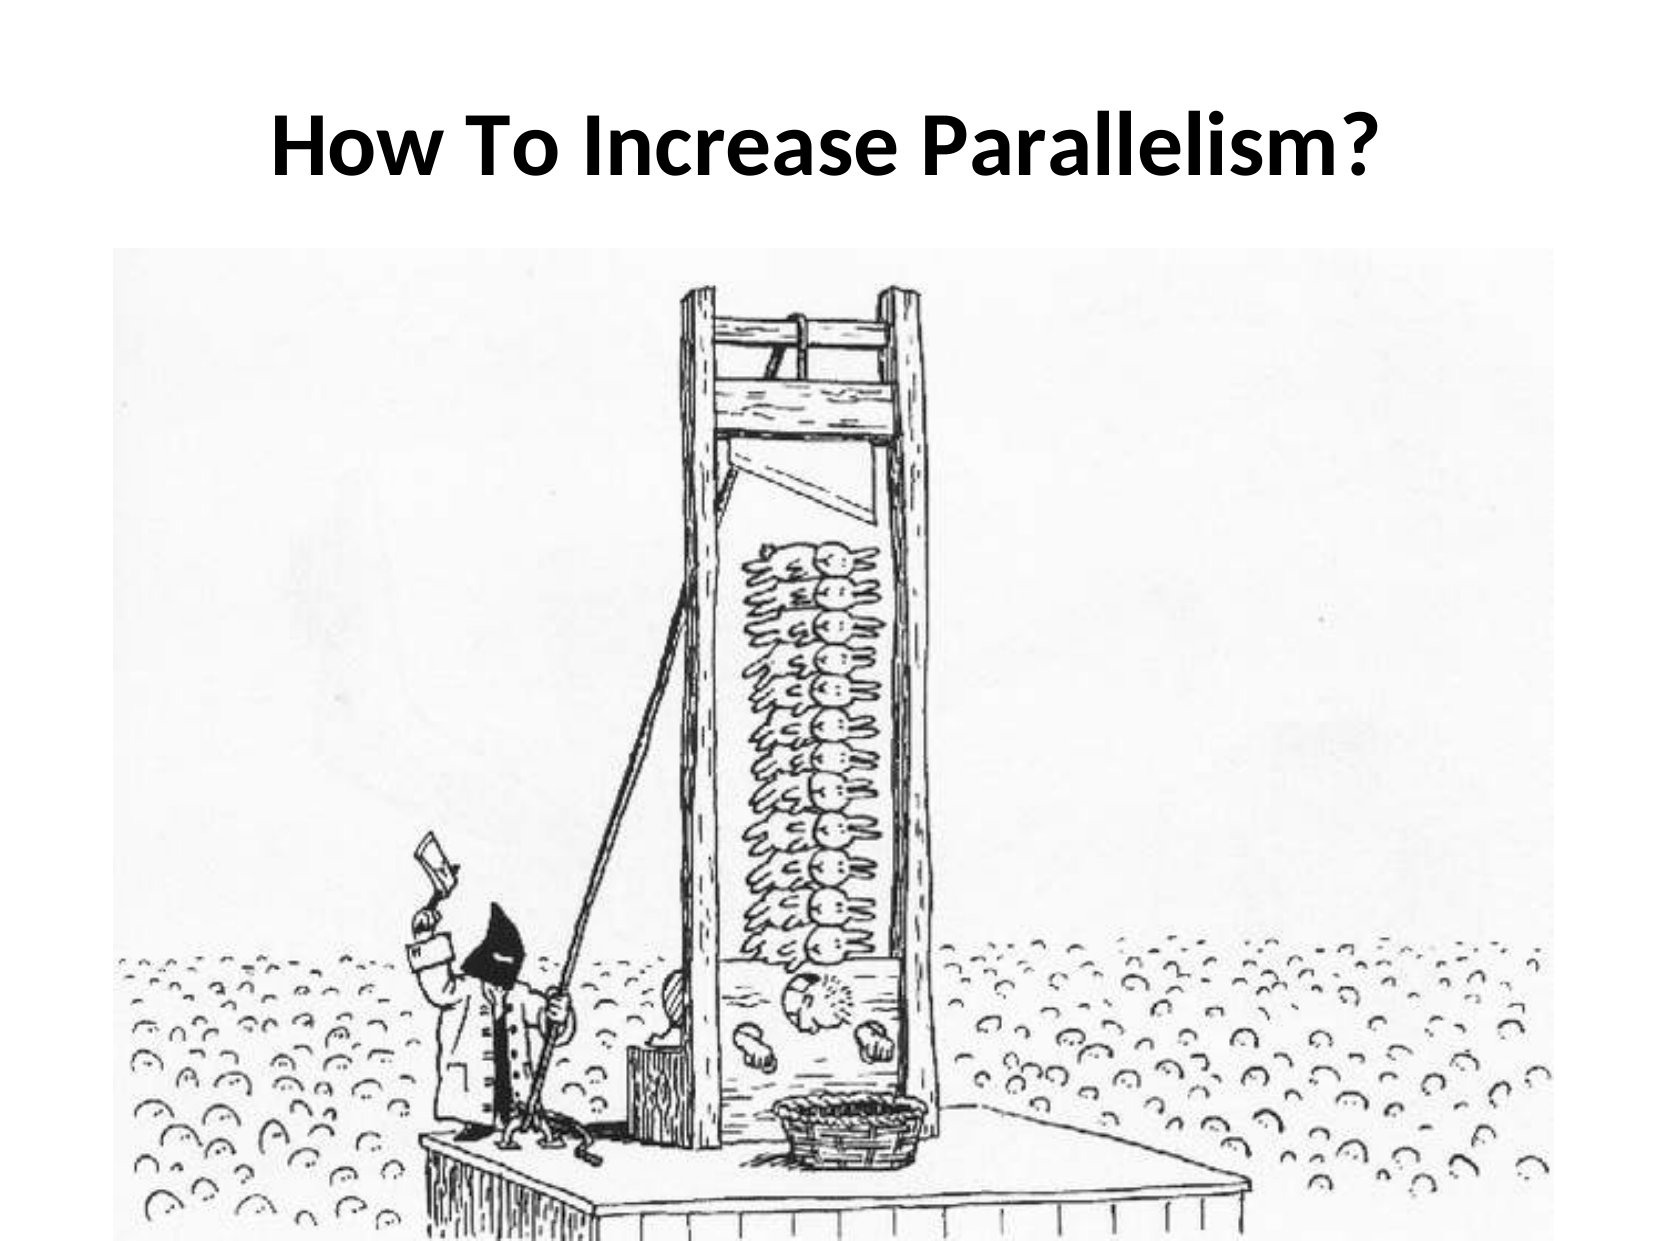

# How To Increase Parallelism?
O. Smirnov & S. Salvini, SKA CALIM 2008, Perth
15